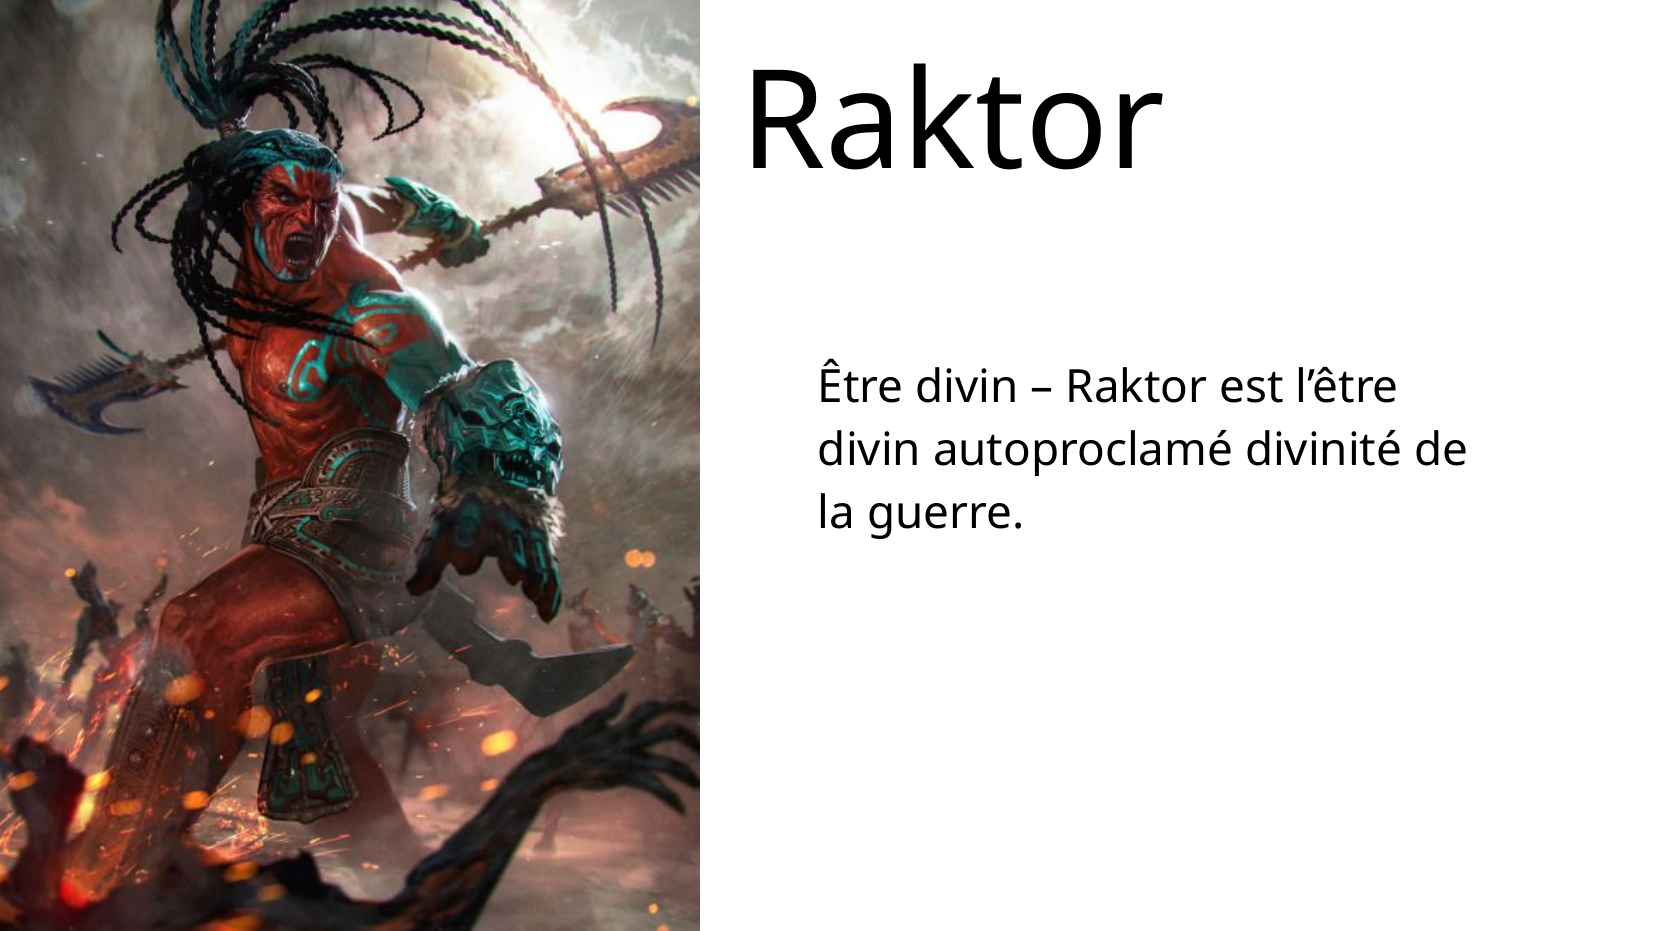

# Raktor
Être divin – Raktor est l’être divin autoproclamé divinité de la guerre.